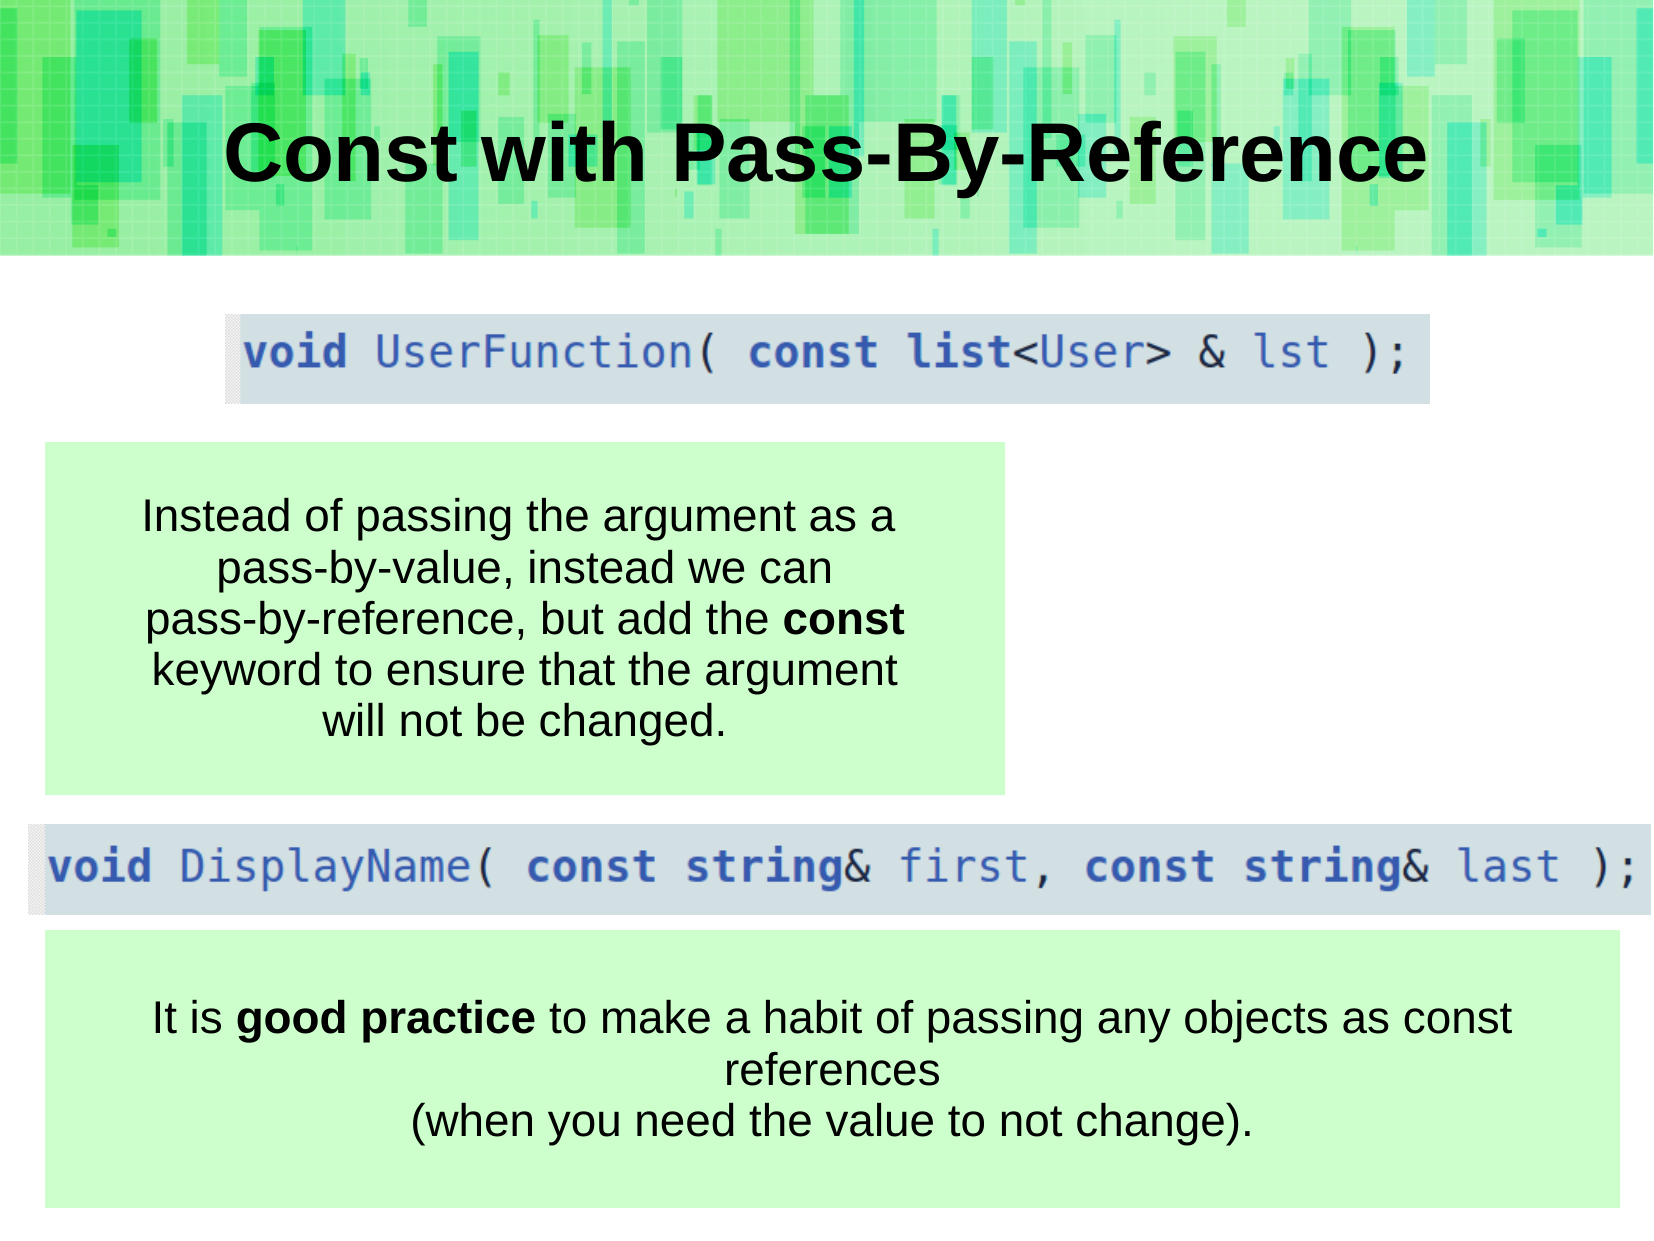

# Const with Pass-By-Reference
Instead of passing the argument as a
pass-by-value, instead we can
pass-by-reference, but add the const
keyword to ensure that the argument
will not be changed.
“while not done”
It is good practice to make a habit of passing any objects as const references
(when you need the value to not change).